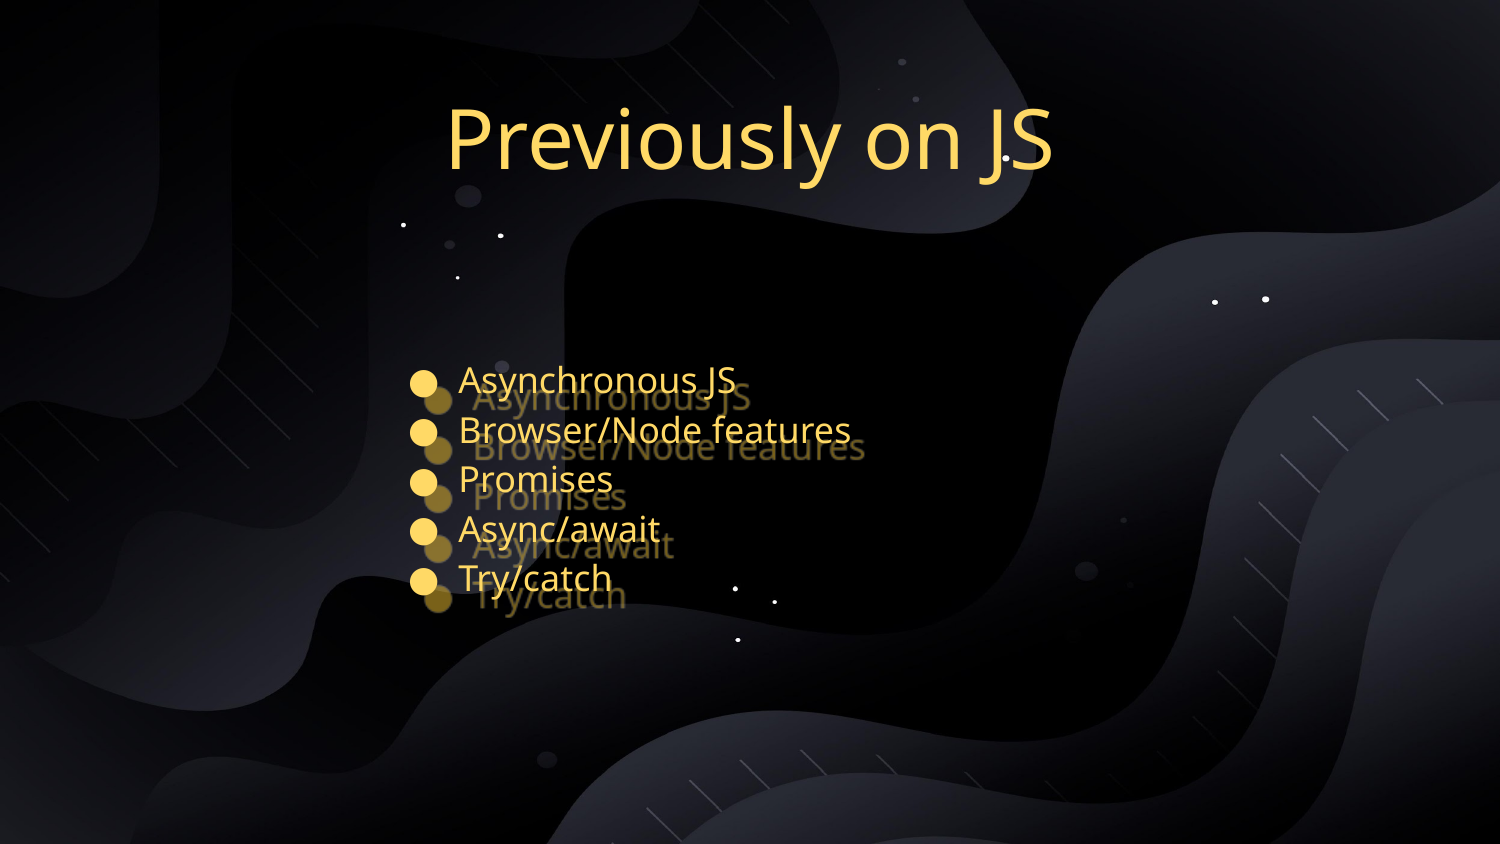

# Previously on JS
Asynchronous JS
Browser/Node features
Promises
Async/await
Try/catch